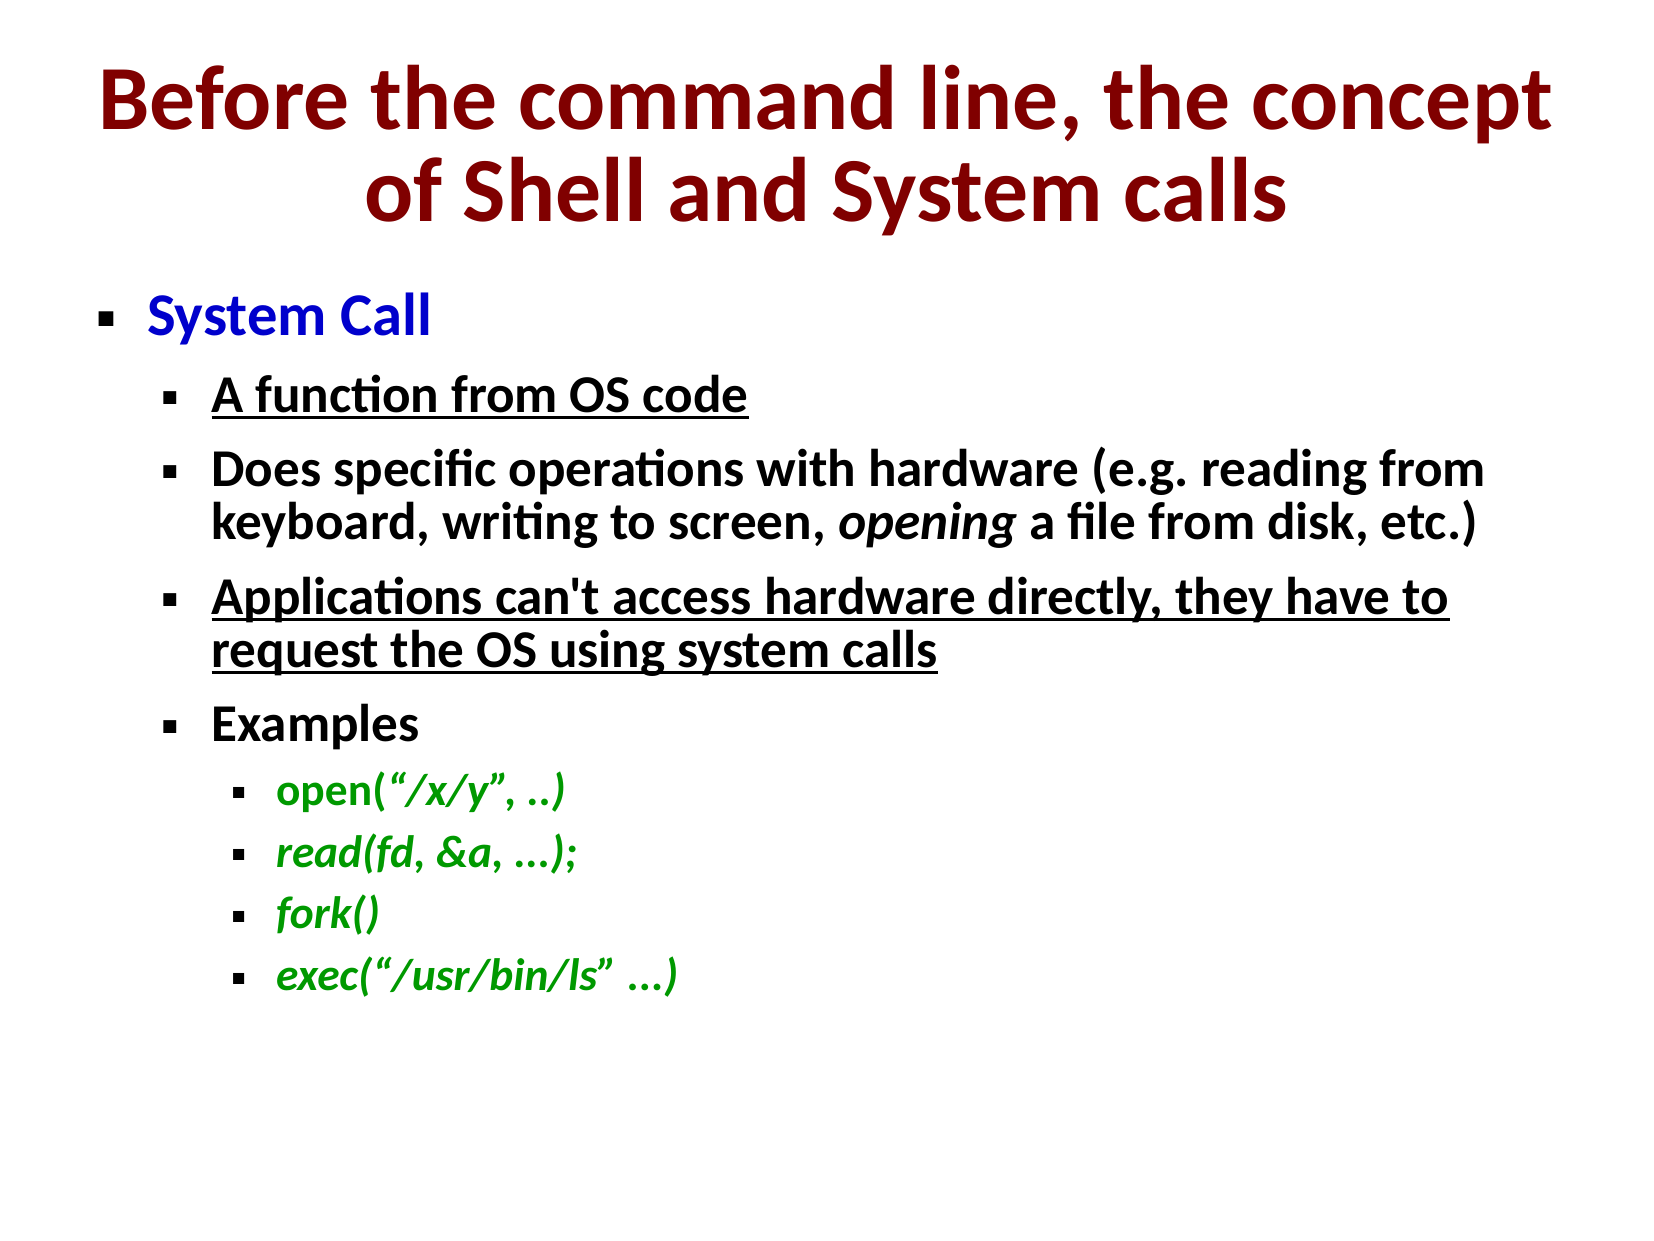

# Before the command line, the concept of Shell and System calls
System Call
A function from OS code
Does specific operations with hardware (e.g. reading from keyboard, writing to screen, opening a file from disk, etc.)
Applications can't access hardware directly, they have to request the OS using system calls
Examples
open(“/x/y”, ..)
read(fd, &a, ...);
fork()
exec(“/usr/bin/ls” ...)